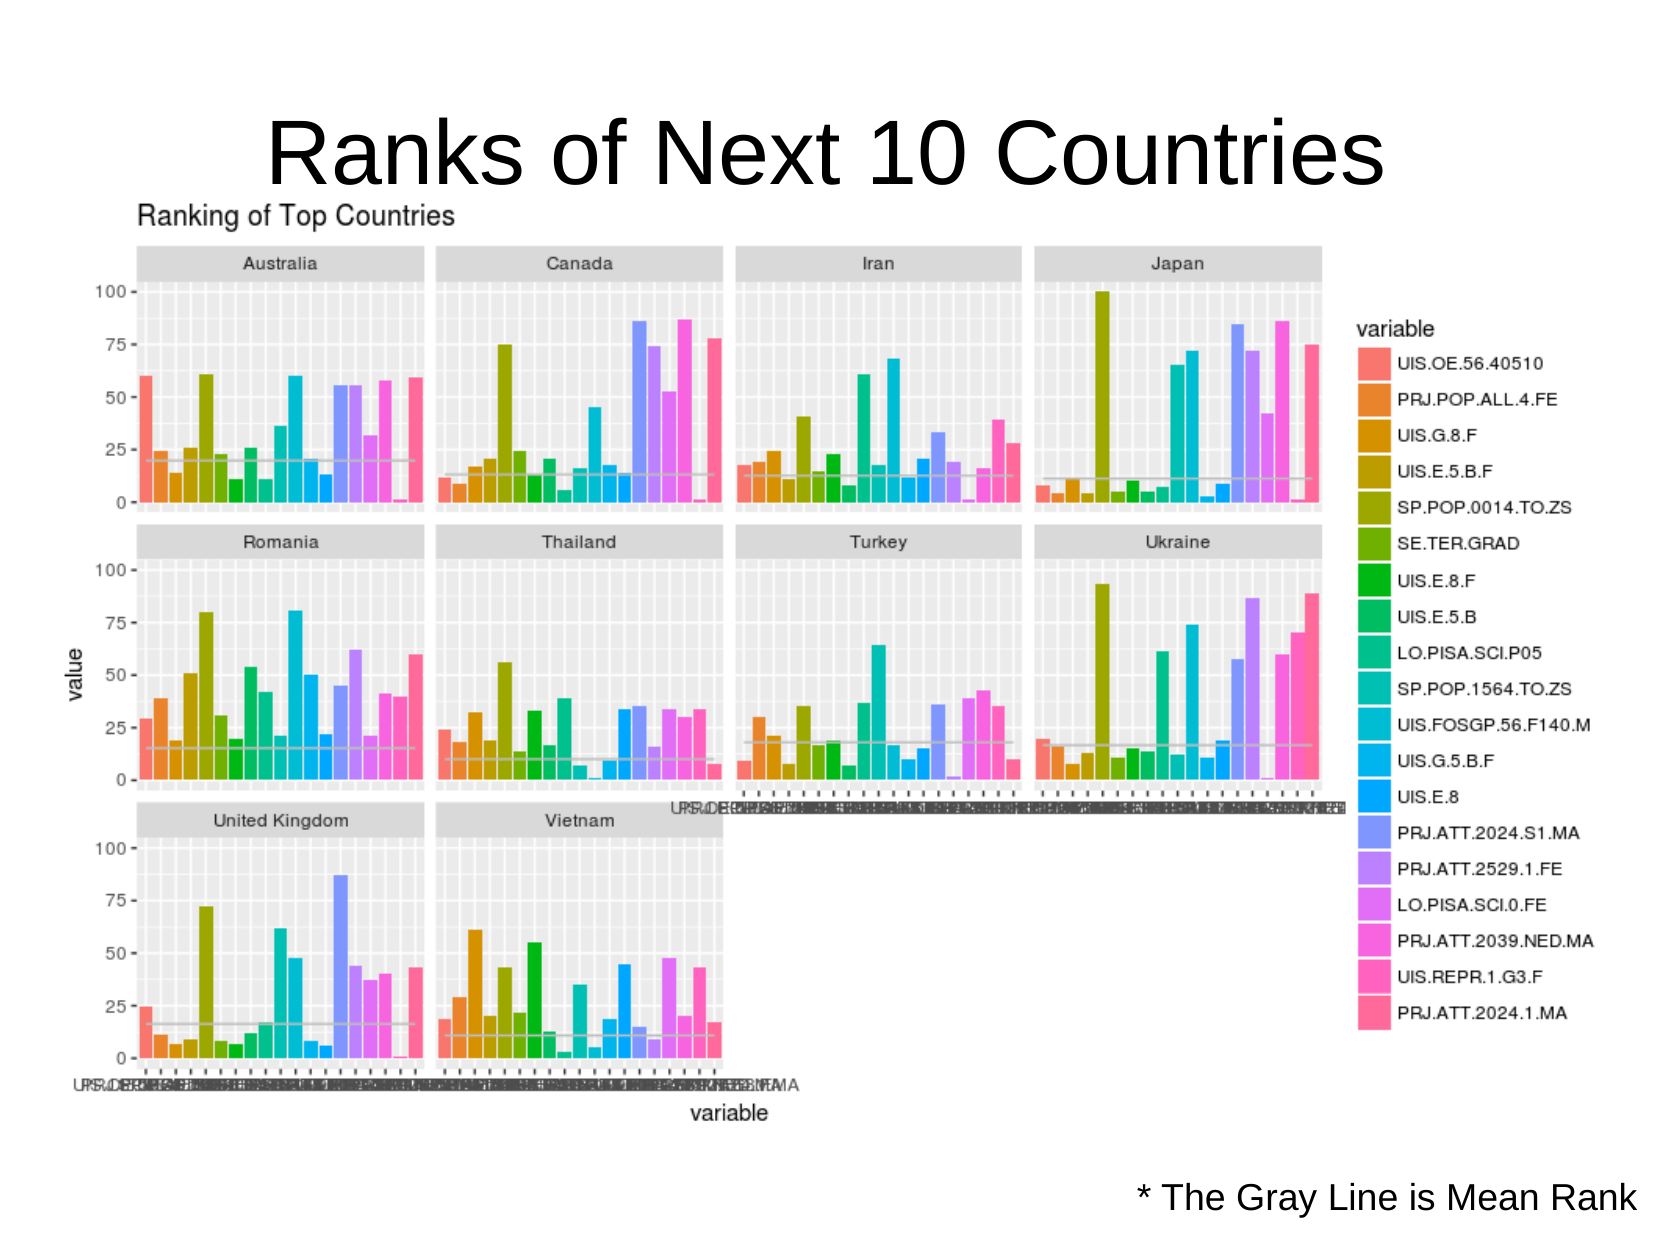

# Ranks of Next 10 Countries
* The Gray Line is Mean Rank